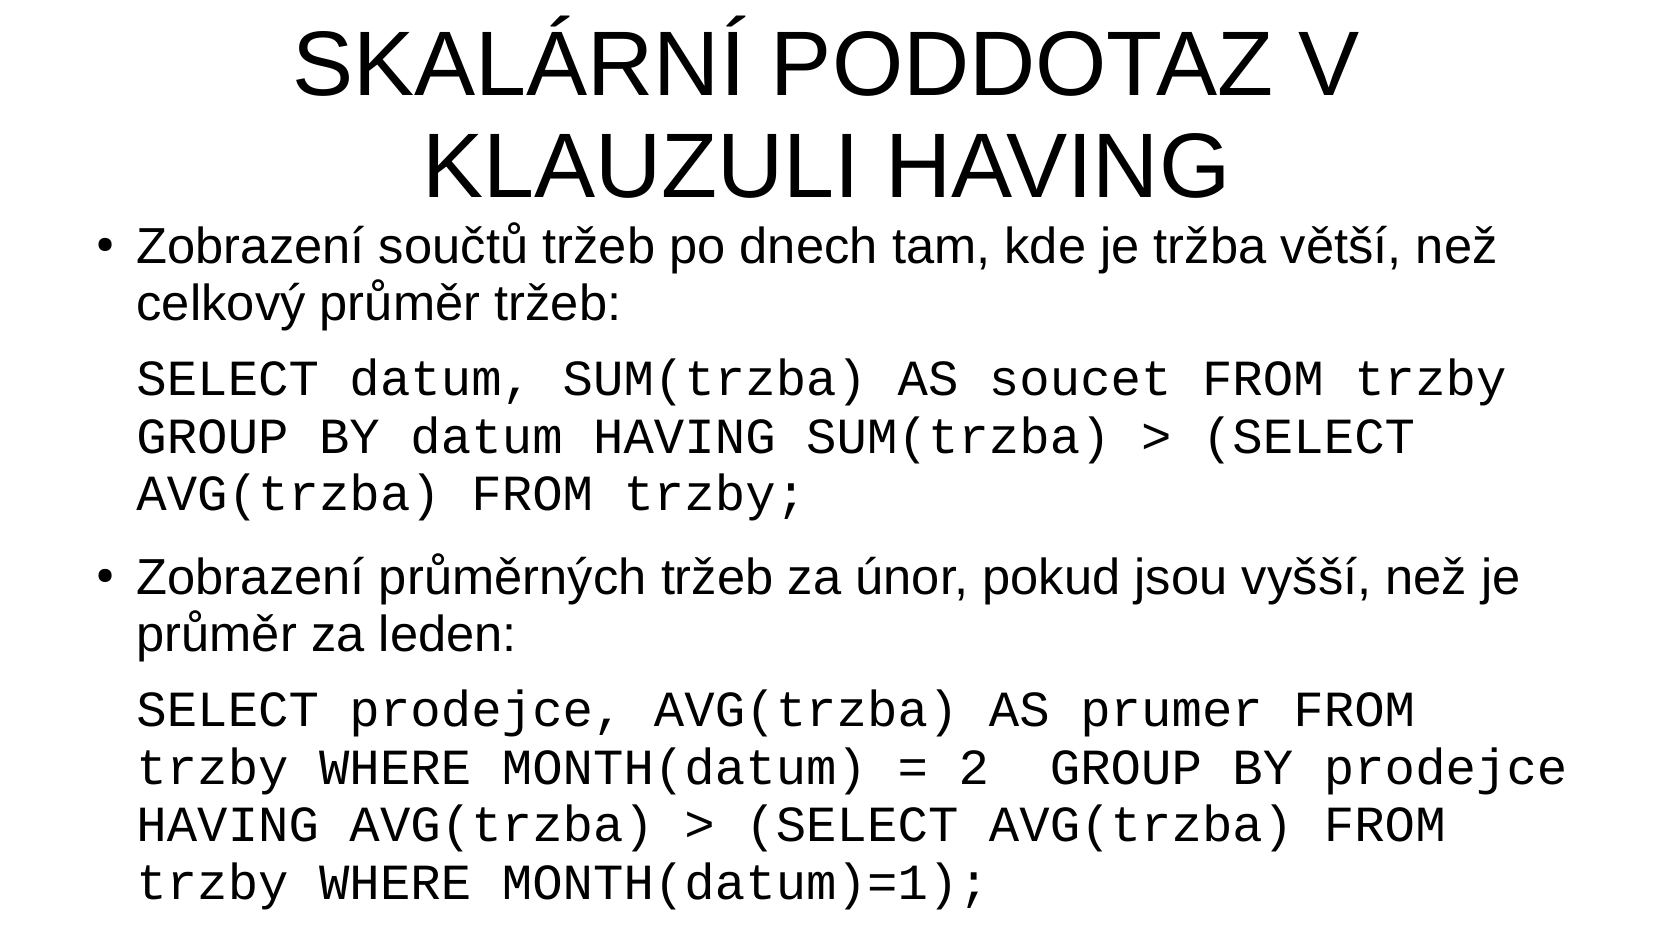

# SKALÁRNÍ PODDOTAZ V KLAUZULI HAVING
Zobrazení součtů tržeb po dnech tam, kde je tržba větší, než celkový průměr tržeb:
SELECT datum, SUM(trzba) AS soucet FROM trzby GROUP BY datum HAVING SUM(trzba) > (SELECT AVG(trzba) FROM trzby;
Zobrazení průměrných tržeb za únor, pokud jsou vyšší, než je průměr za leden:
SELECT prodejce, AVG(trzba) AS prumer FROM trzby WHERE MONTH(datum) = 2 GROUP BY prodejce HAVING AVG(trzba) > (SELECT AVG(trzba) FROM trzby WHERE MONTH(datum)=1);